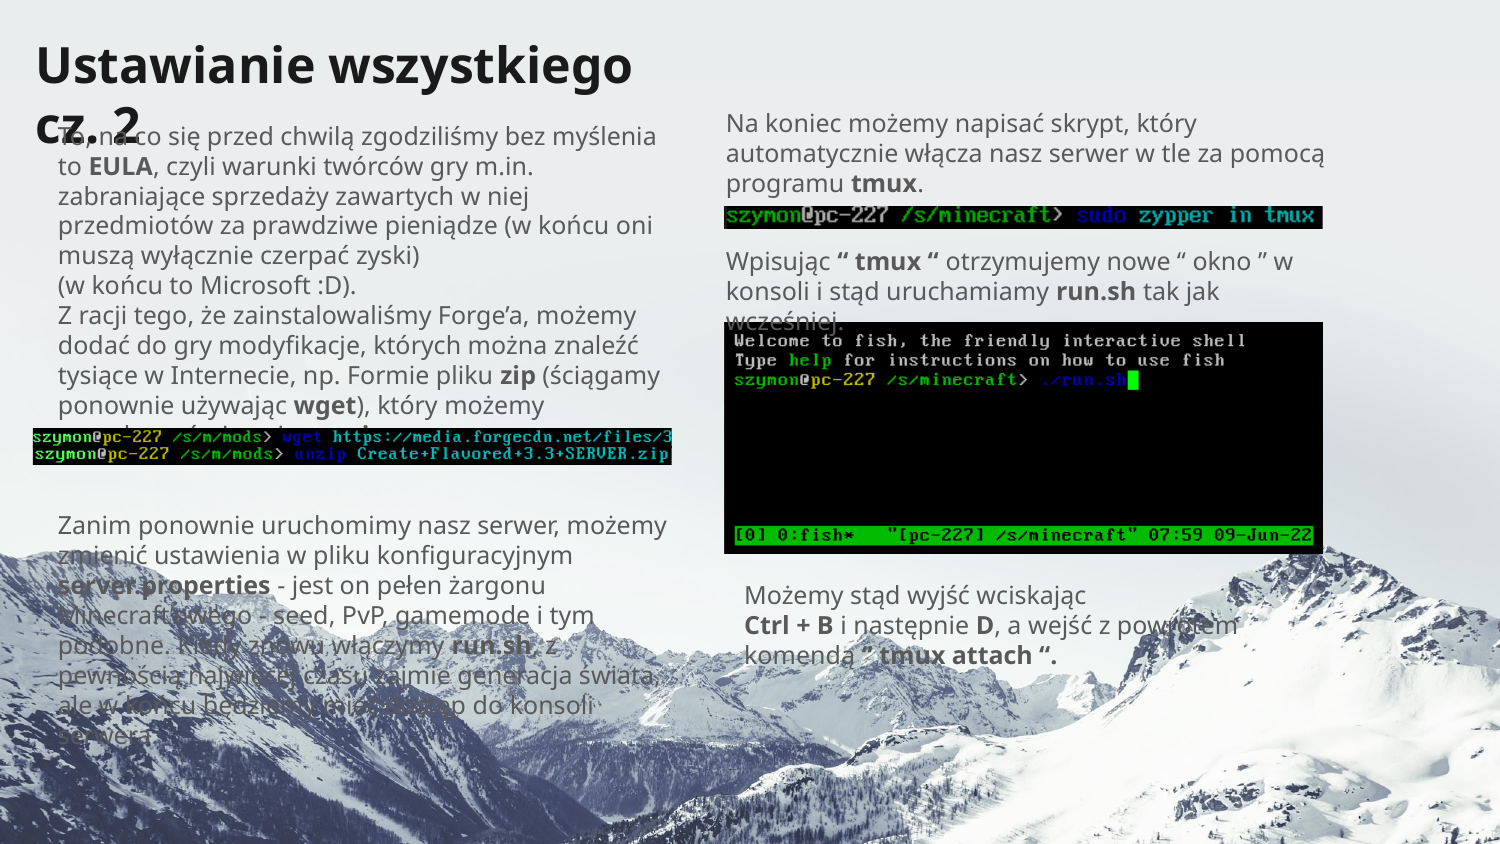

# Ustawianie wszystkiego cz. 2
Na koniec możemy napisać skrypt, który automatycznie włącza nasz serwer w tle za pomocą programu tmux.
To, na co się przed chwilą zgodziliśmy bez myślenia to EULA, czyli warunki twórców gry m.in. zabraniające sprzedaży zawartych w niej przedmiotów za prawdziwe pieniądze (w końcu oni muszą wyłącznie czerpać zyski)
(w końcu to Microsoft :D).
Z racji tego, że zainstalowaliśmy Forge’a, możemy dodać do gry modyfikacje, których można znaleźć tysiące w Internecie, np. Formie pliku zip (ściągamy ponownie używając wget), który możemy rozpakować używając unzip.
Zanim ponownie uruchomimy nasz serwer, możemy zmienić ustawienia w pliku konfiguracyjnym server.properties - jest on pełen żargonu Minecraft’owego - seed, PvP, gamemode i tym podobne. Kiedy znowu włączymy run.sh, z pewnością najwięcej czasu zajmie generacja świata, ale w końcu będziemy mieć dostęp do konsoli serwera.
Wpisując “ tmux “ otrzymujemy nowe “ okno ” w konsoli i stąd uruchamiamy run.sh tak jak wcześniej.
Możemy stąd wyjść wciskając
Ctrl + B i następnie D, a wejść z powrotem komendą “ tmux attach “.